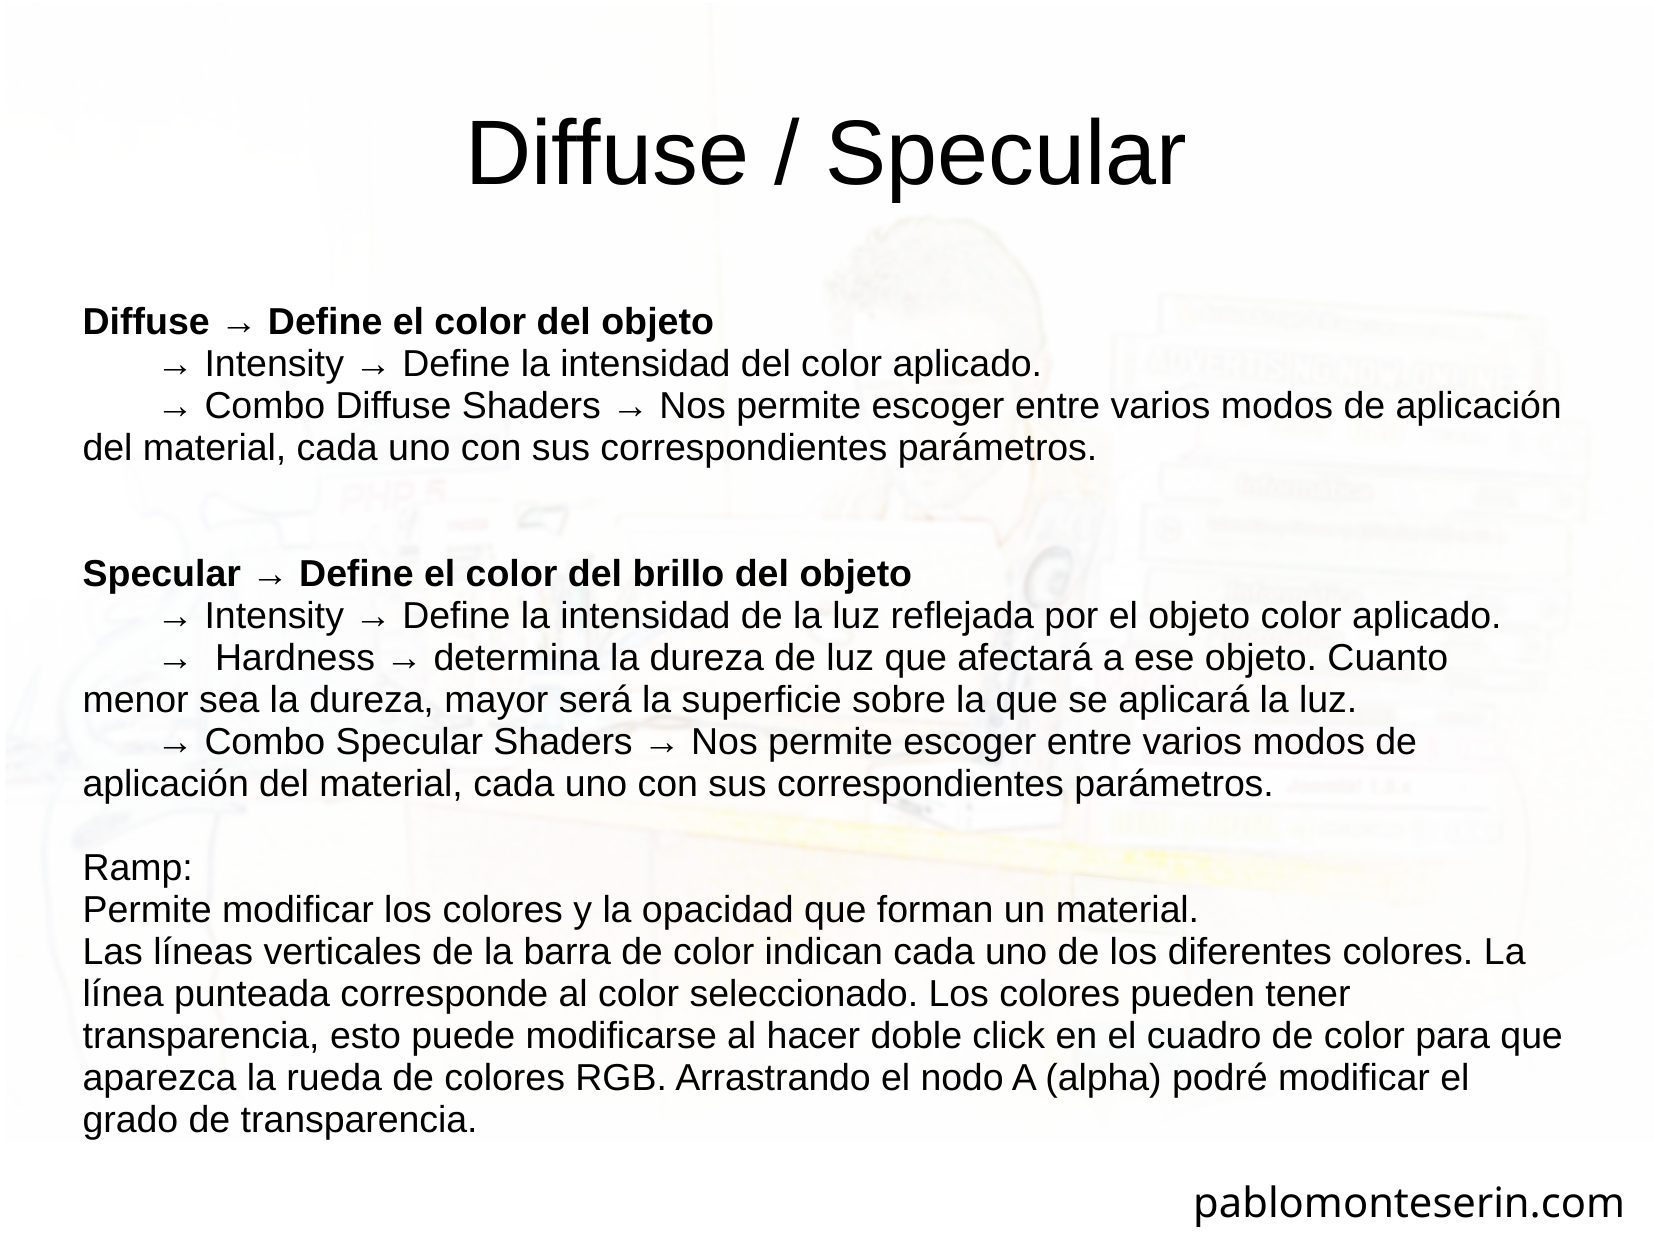

# Diffuse / Specular
Diffuse → Define el color del objeto
	→ Intensity → Define la intensidad del color aplicado.
	→ Combo Diffuse Shaders → Nos permite escoger entre varios modos de aplicación del material, cada uno con sus correspondientes parámetros.
Specular → Define el color del brillo del objeto
	→ Intensity → Define la intensidad de la luz reflejada por el objeto color aplicado.
	→ Hardness → determina la dureza de luz que afectará a ese objeto. Cuanto menor sea la dureza, mayor será la superficie sobre la que se aplicará la luz.
	→ Combo Specular Shaders → Nos permite escoger entre varios modos de aplicación del material, cada uno con sus correspondientes parámetros.
Ramp:
Permite modificar los colores y la opacidad que forman un material.
Las líneas verticales de la barra de color indican cada uno de los diferentes colores. La línea punteada corresponde al color seleccionado. Los colores pueden tener transparencia, esto puede modificarse al hacer doble click en el cuadro de color para que aparezca la rueda de colores RGB. Arrastrando el nodo A (alpha) podré modificar el grado de transparencia.